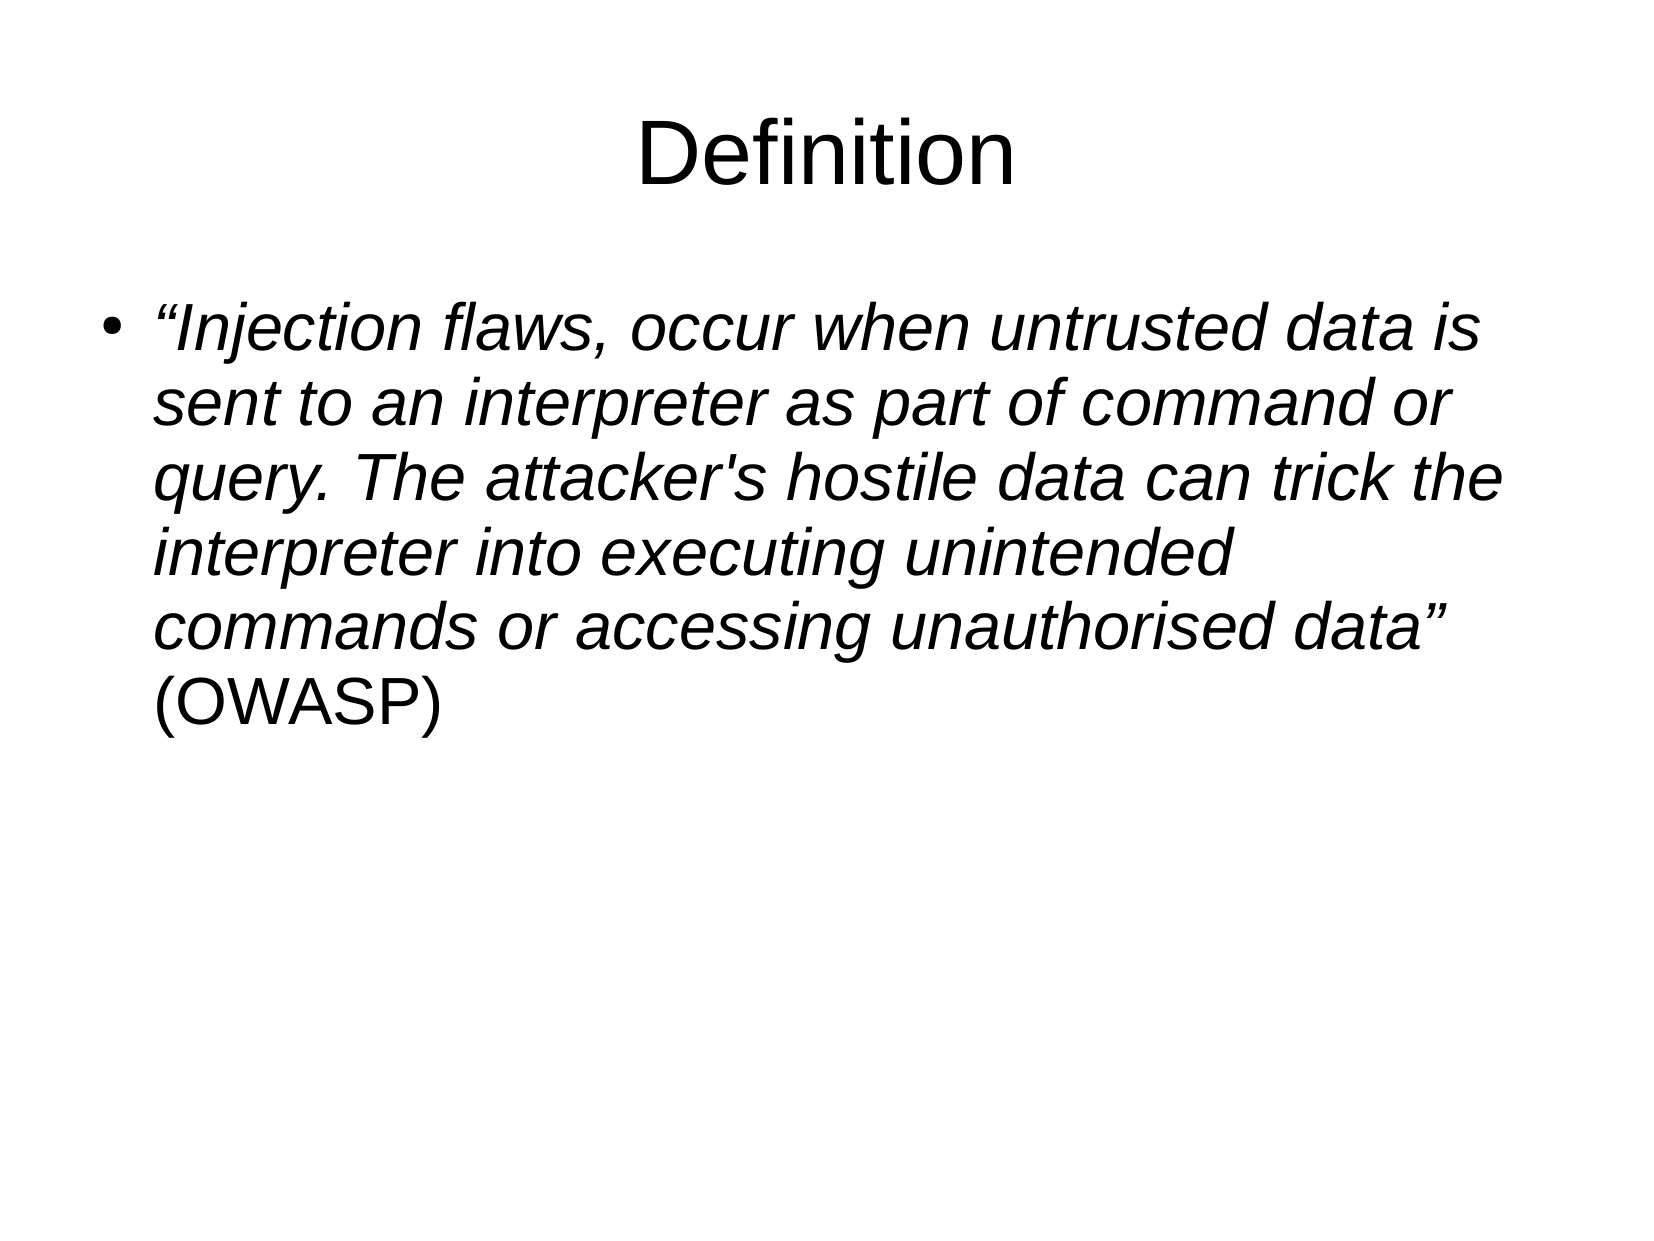

# Definition
“Injection flaws, occur when untrusted data is sent to an interpreter as part of command or query. The attacker's hostile data can trick the interpreter into executing unintended commands or accessing unauthorised data” (OWASP)